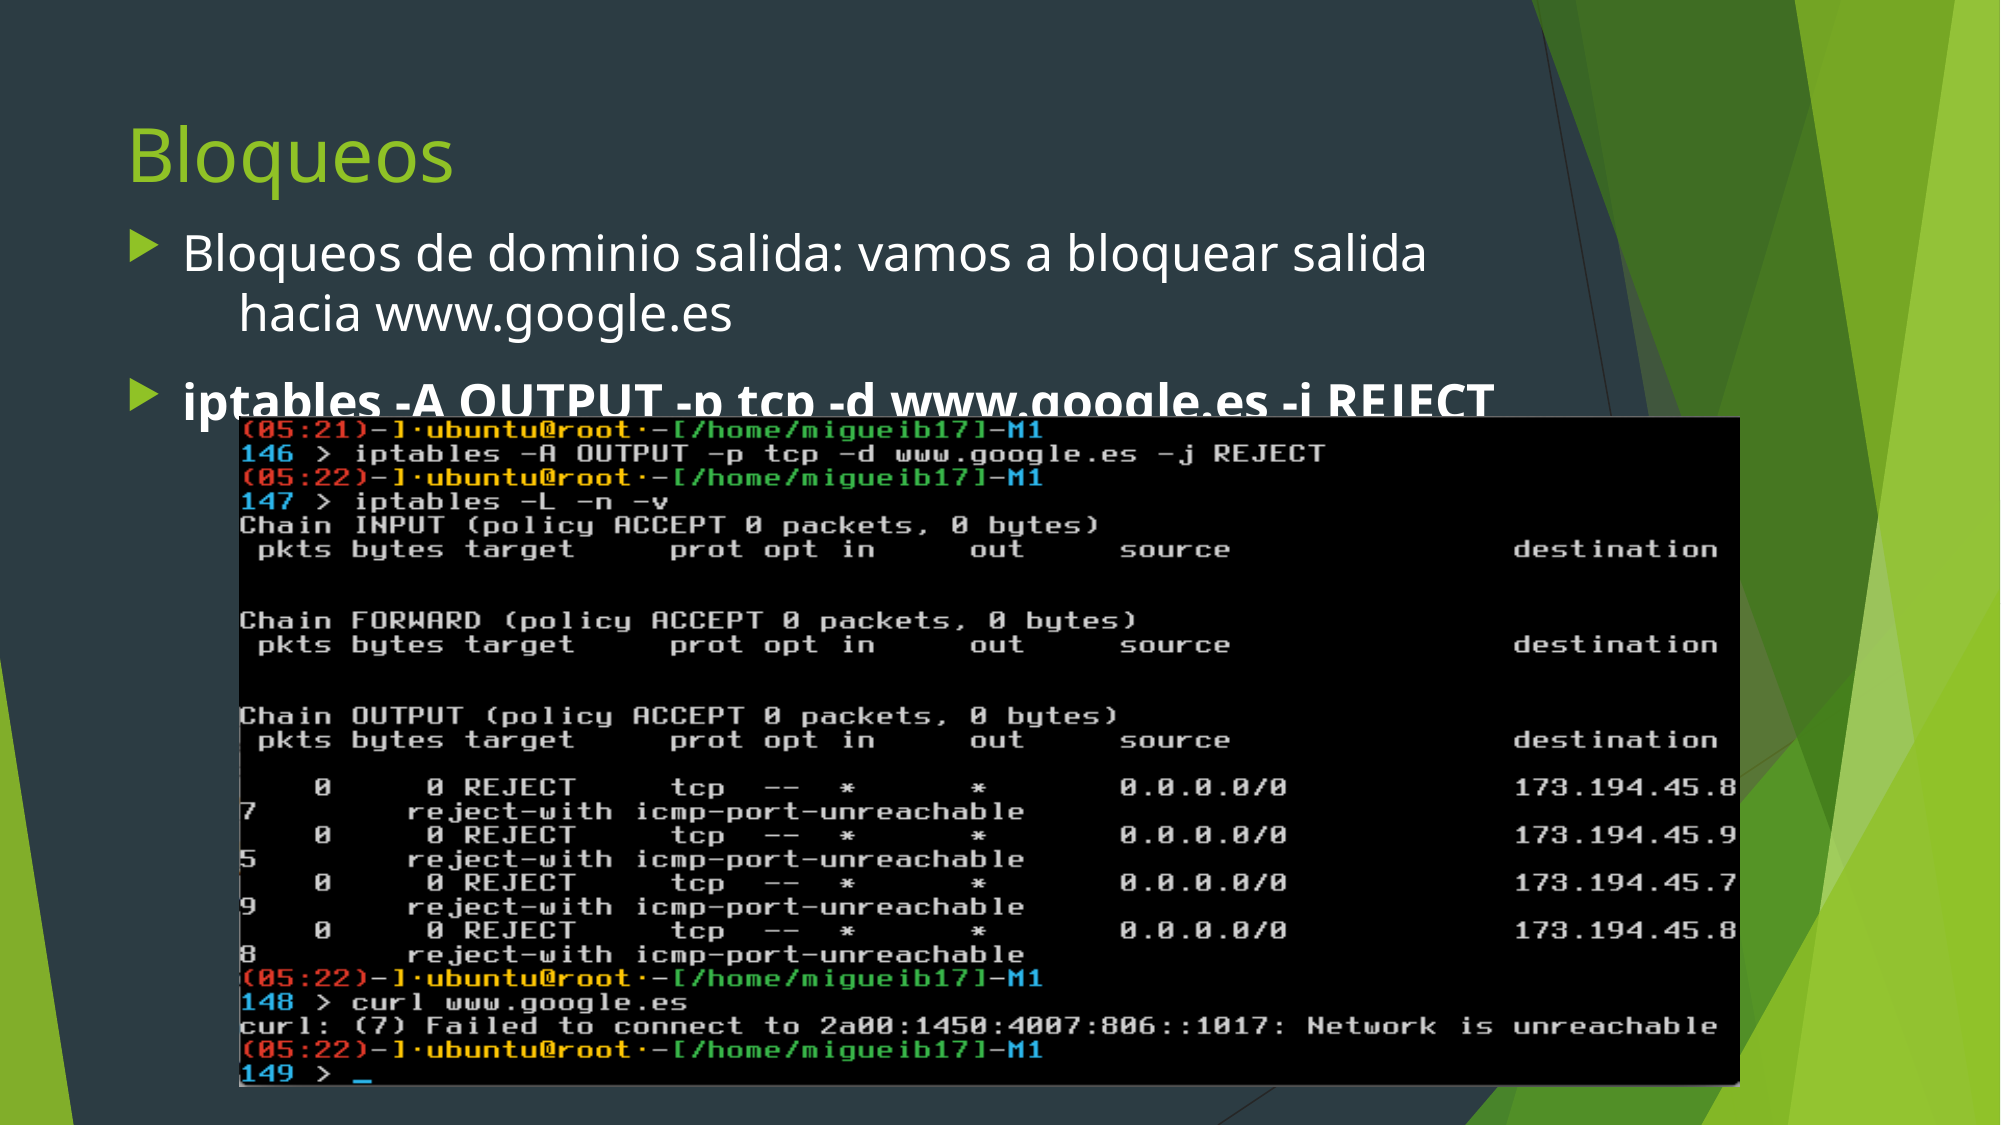

# Bloqueos
Bloqueos de dominio salida: vamos a bloquear salida hacia www.google.es
iptables -A OUTPUT -p tcp -d www.google.es -j REJECT